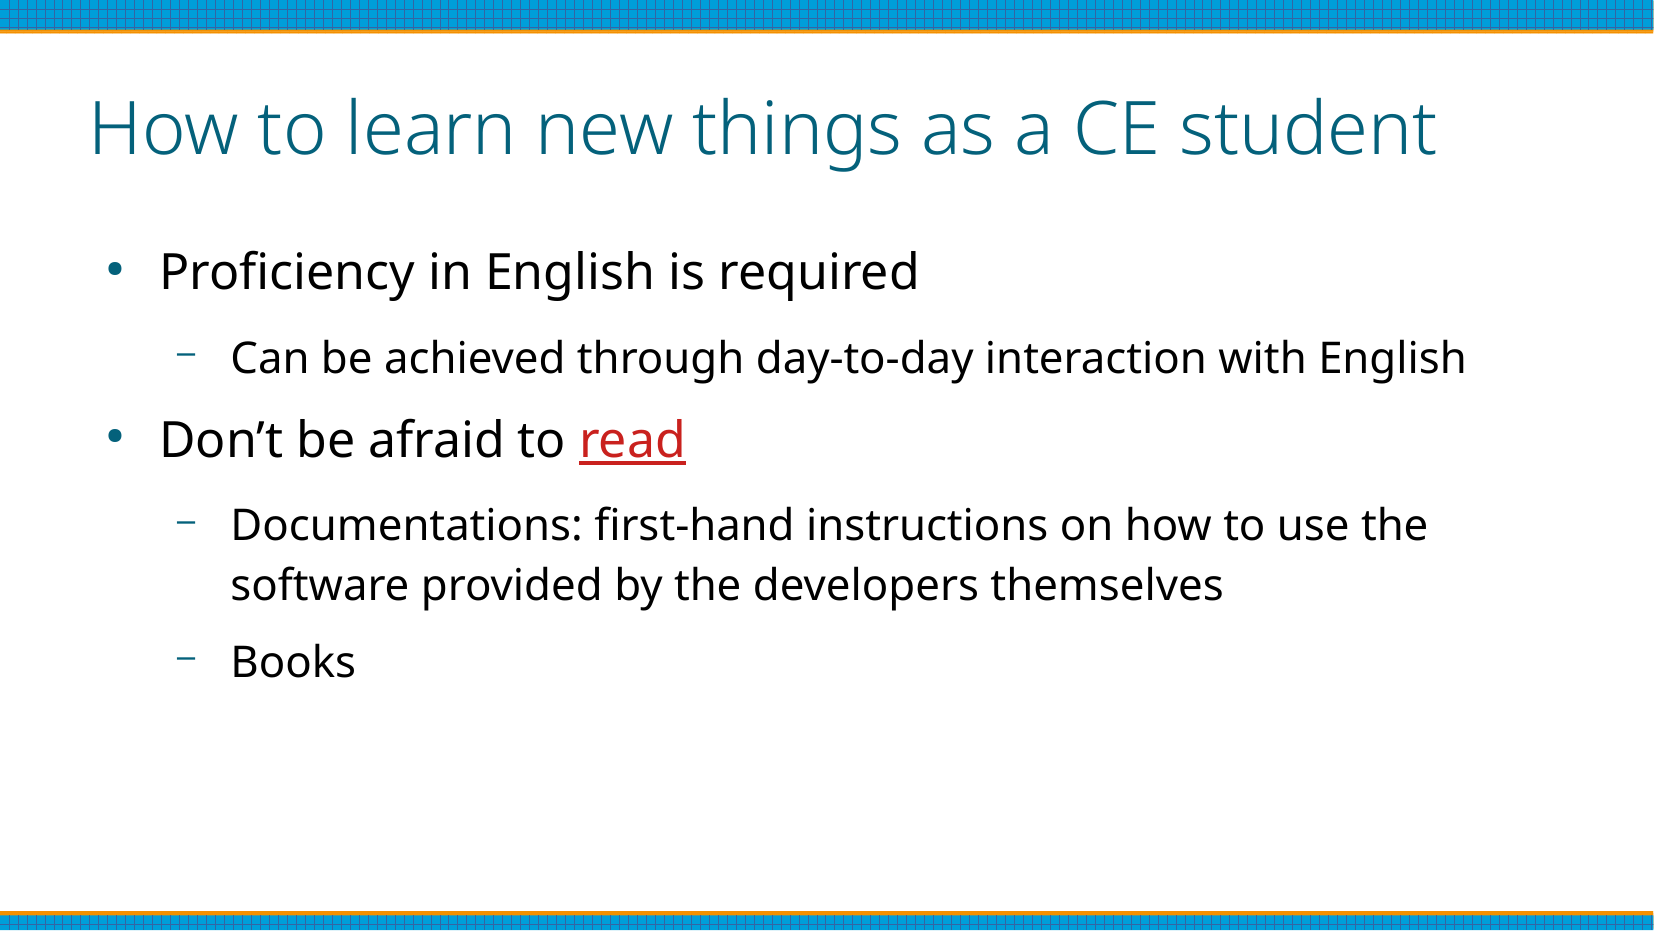

# How to learn new things as a CE student
Proficiency in English is required
Can be achieved through day-to-day interaction with English
Don’t be afraid to read
Documentations: first-hand instructions on how to use the software provided by the developers themselves
Books